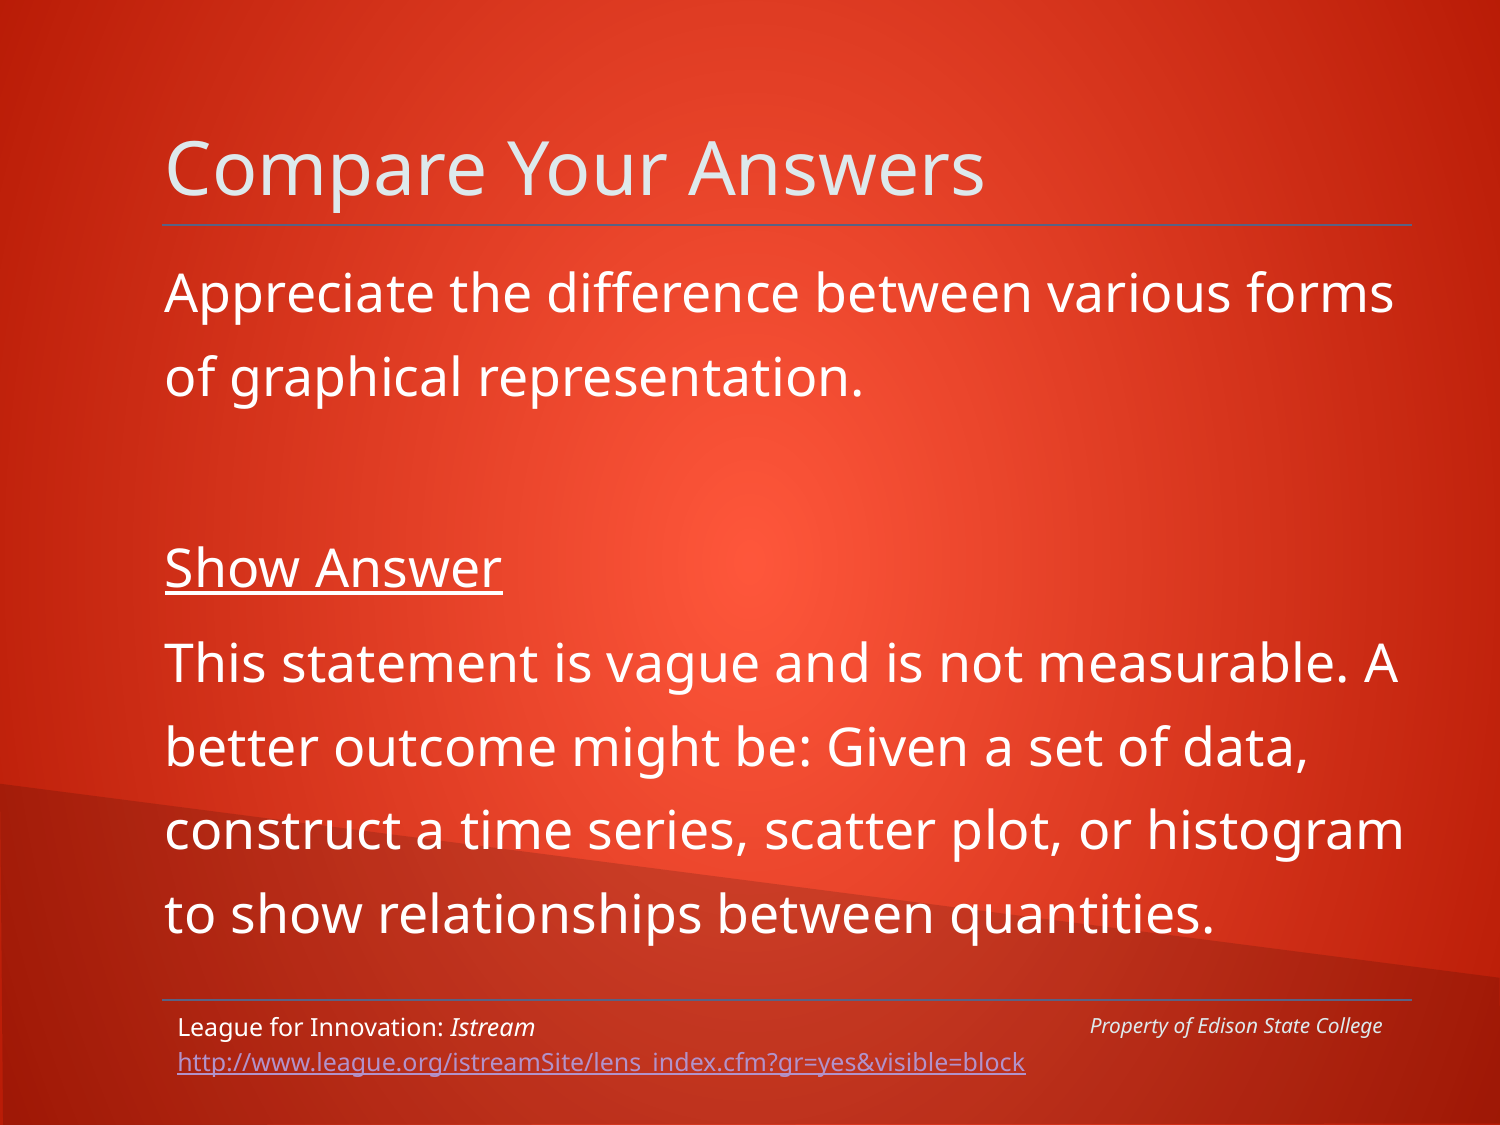

# Compare Your Answers
Appreciate the difference between various forms of graphical representation.
Show Answer
This statement is vague and is not measurable. A better outcome might be: Given a set of data, construct a time series, scatter plot, or histogram to show relationships between quantities.
Property of Edison State College
League for Innovation: Istream http://www.league.org/istreamSite/lens_index.cfm?gr=yes&visible=block